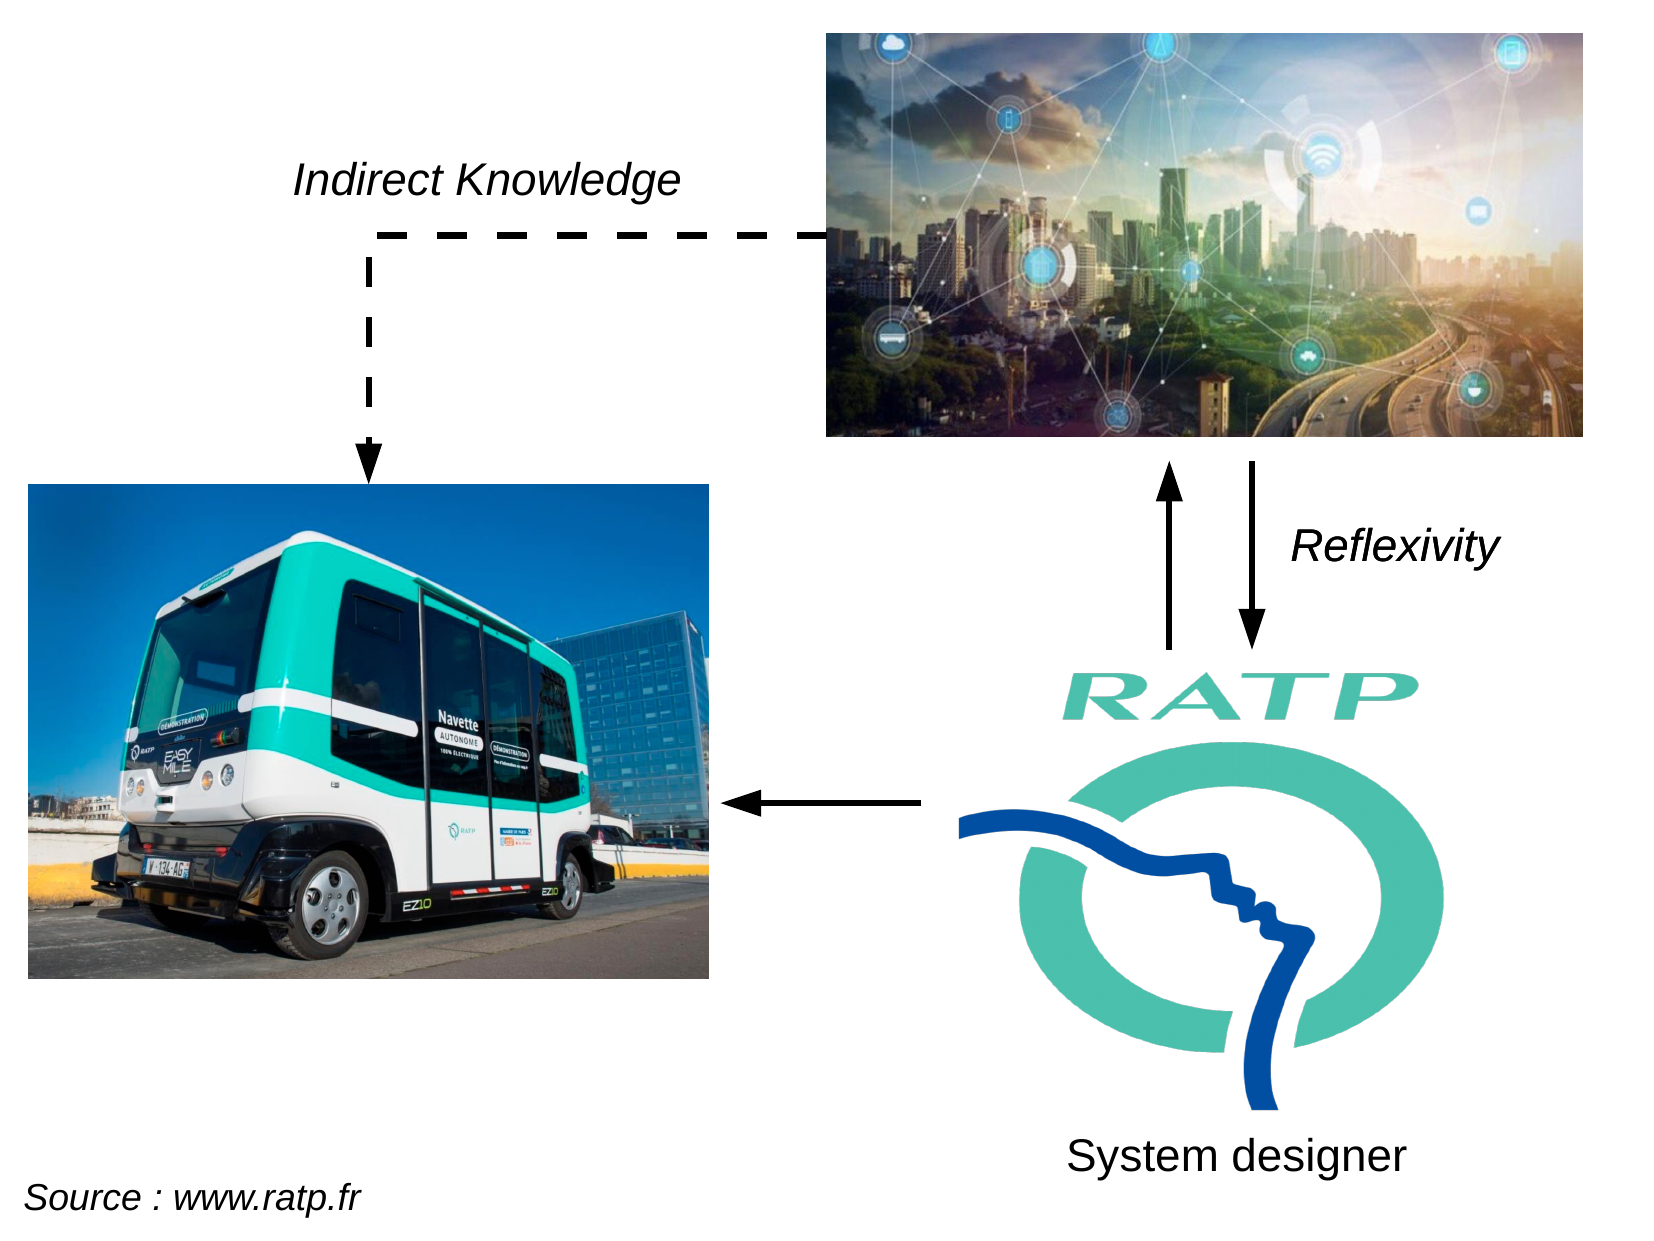

Indirect Knowledge
Reflexivity
Reflexivity
System designer
Source : www.ratp.fr